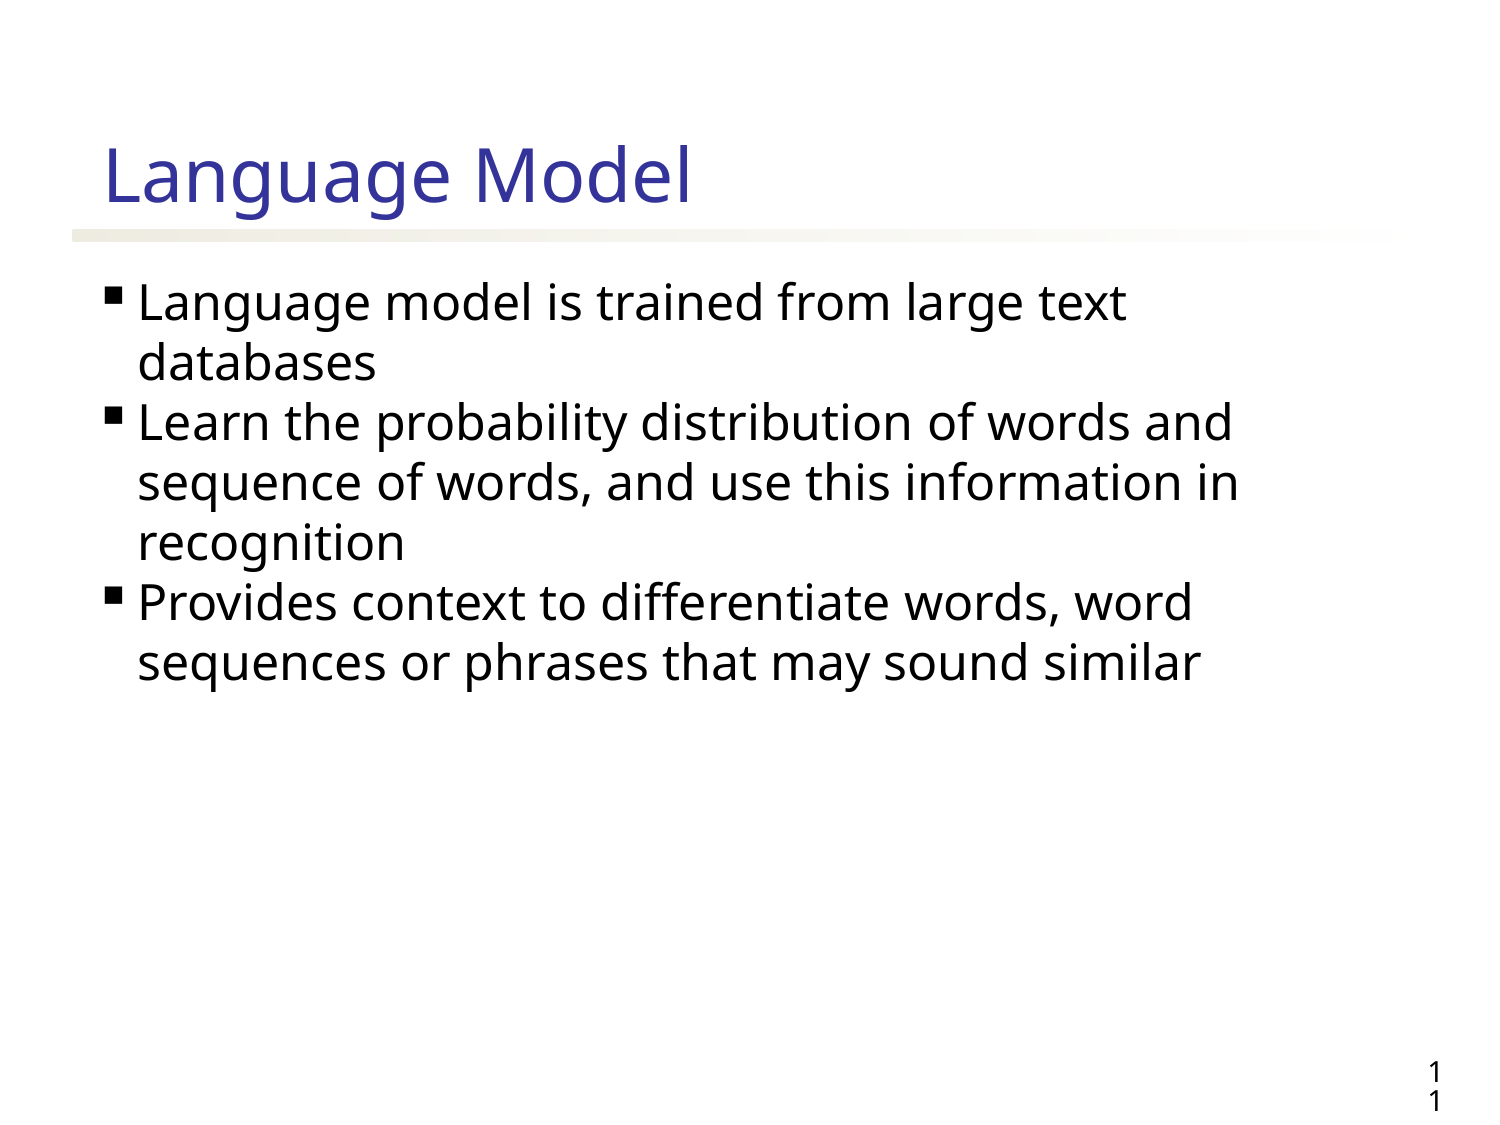

Language Model
Language model is trained from large text databases
Learn the probability distribution of words and sequence of words, and use this information in recognition
Provides context to differentiate words, word sequences or phrases that may sound similar